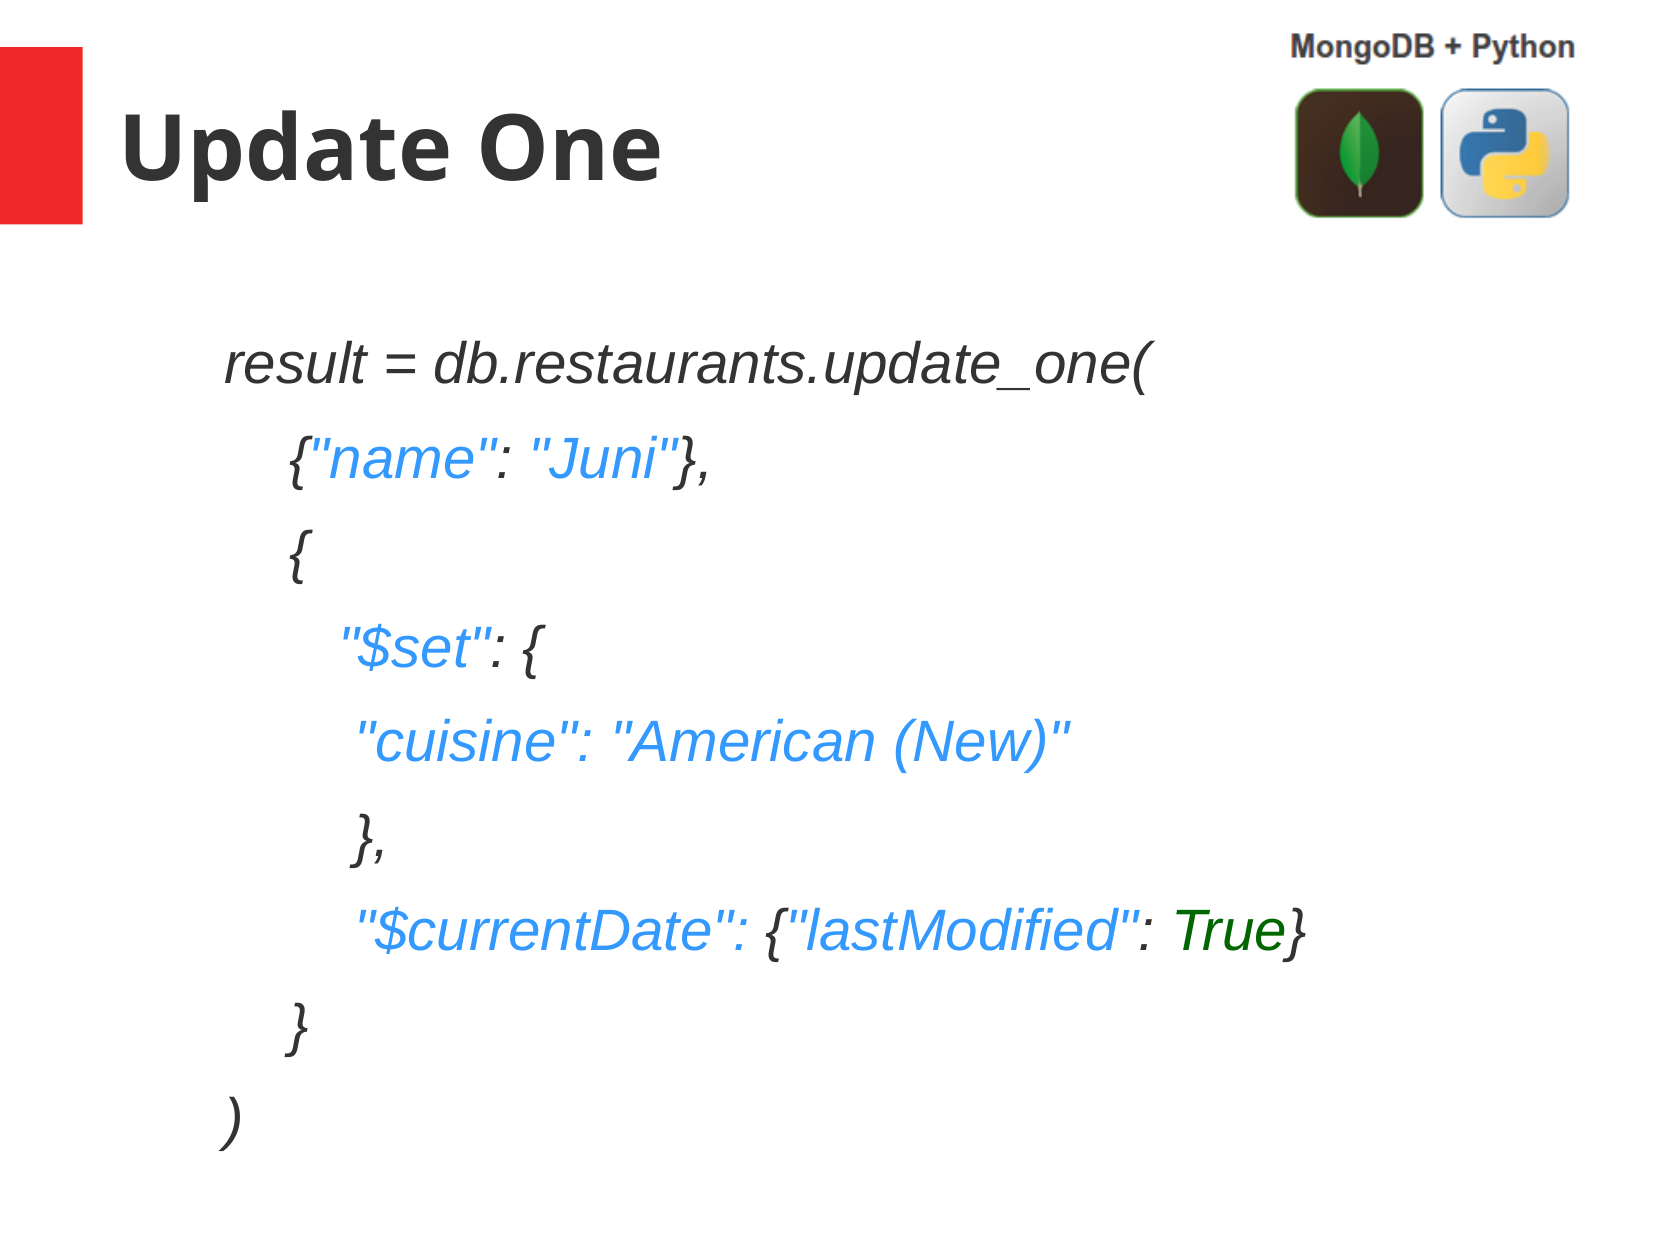

# Update One
result = db.restaurants.update_one(
 {"name": "Juni"},
 {
 "$set": {
 "cuisine": "American (New)"
 },
 "$currentDate": {"lastModified": True}
 }
)